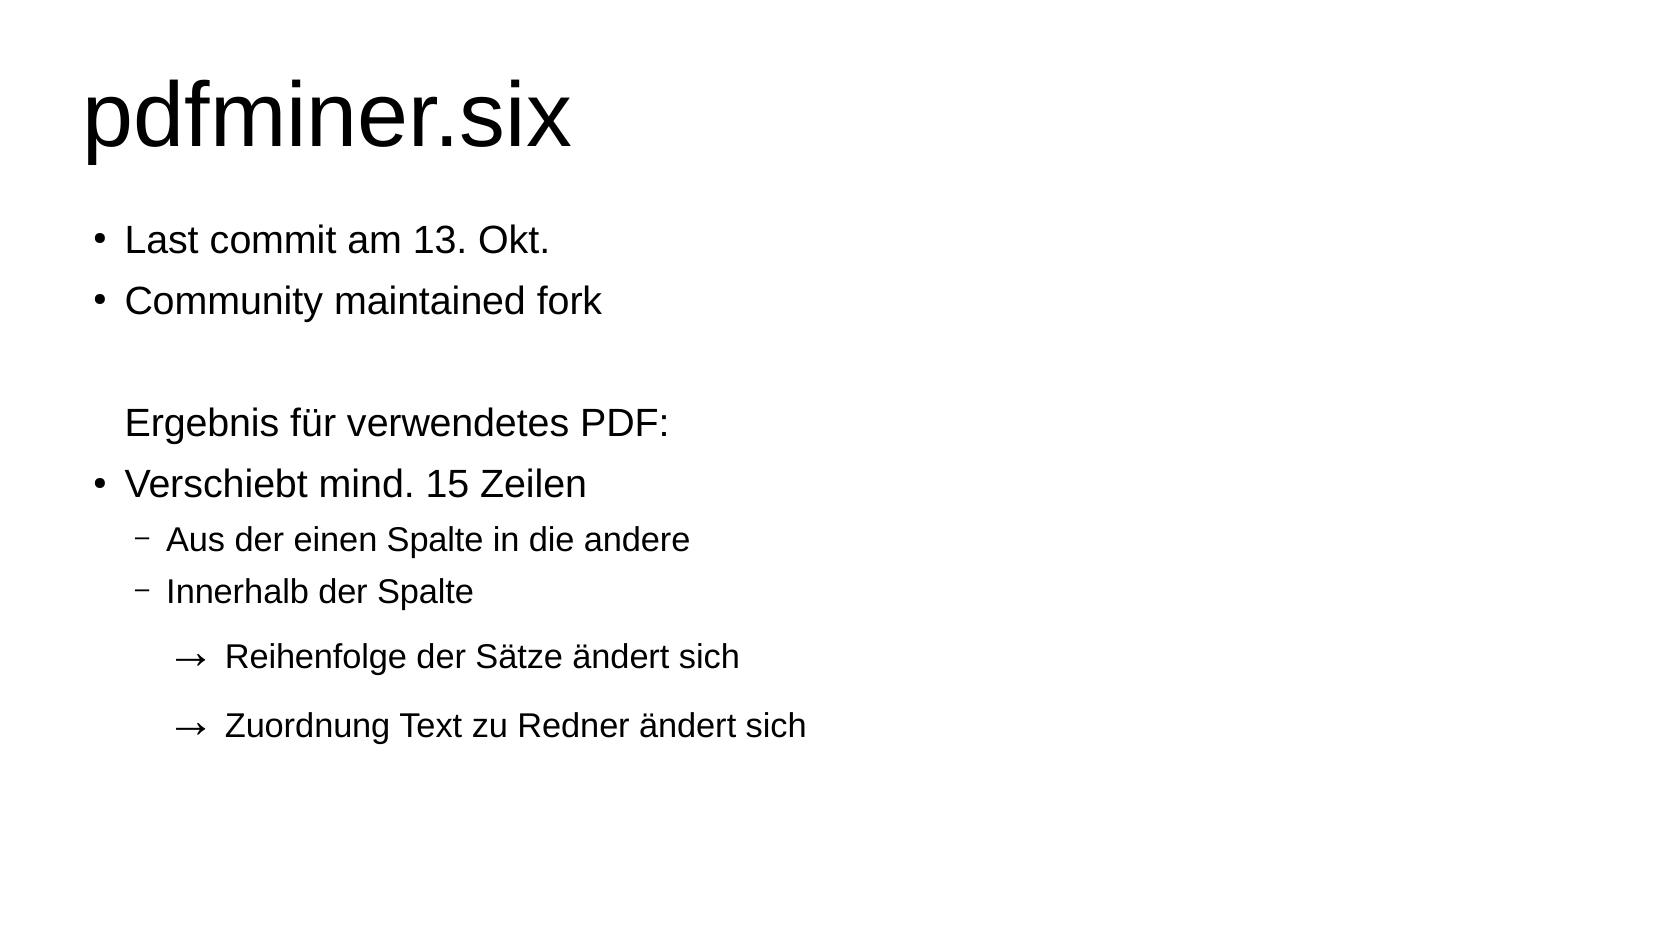

# pdfminer.six
Last commit am 13. Okt.
Community maintained fork
Ergebnis für verwendetes PDF:
Verschiebt mind. 15 Zeilen
Aus der einen Spalte in die andere
Innerhalb der Spalte
→ Reihenfolge der Sätze ändert sich
→ Zuordnung Text zu Redner ändert sich